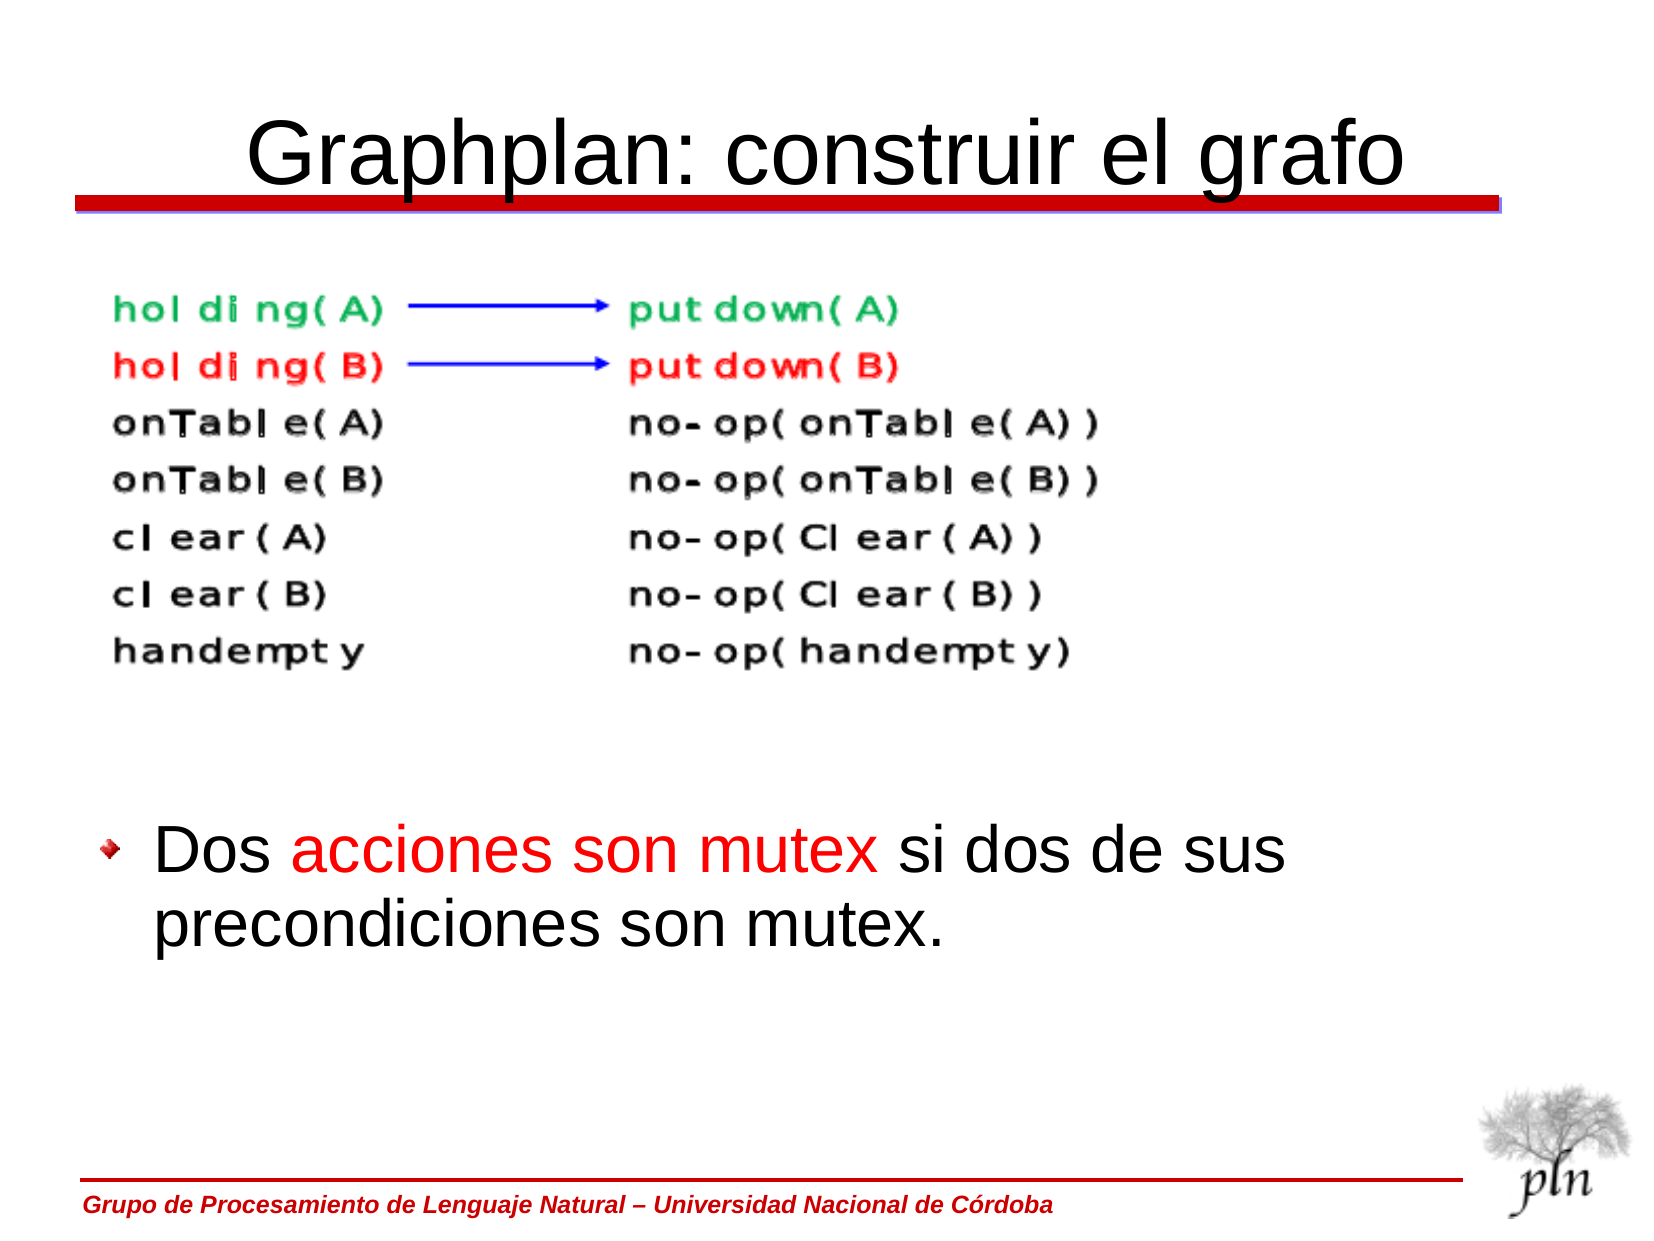

# Graphplan: construir el grafo
Dos acciones son mutex si dos de sus precondiciones son mutex.